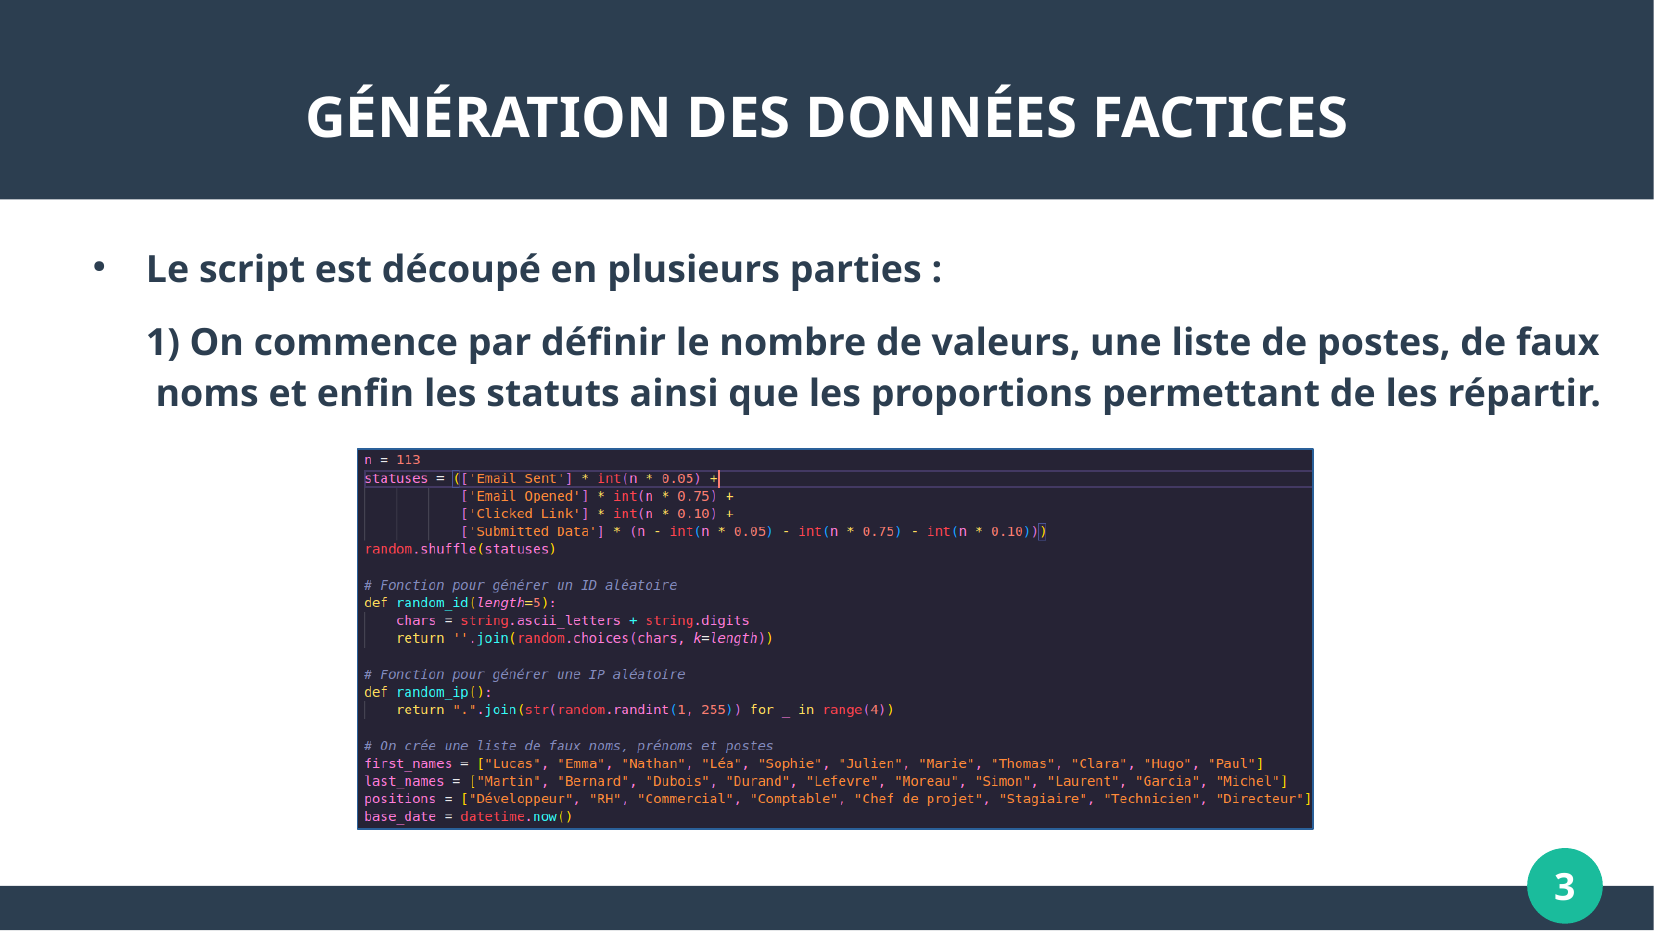

# GÉNÉRATION DES DONNÉES FACTICES
Le script est découpé en plusieurs parties :
1) On commence par définir le nombre de valeurs, une liste de postes, de faux noms et enfin les statuts ainsi que les proportions permettant de les répartir.